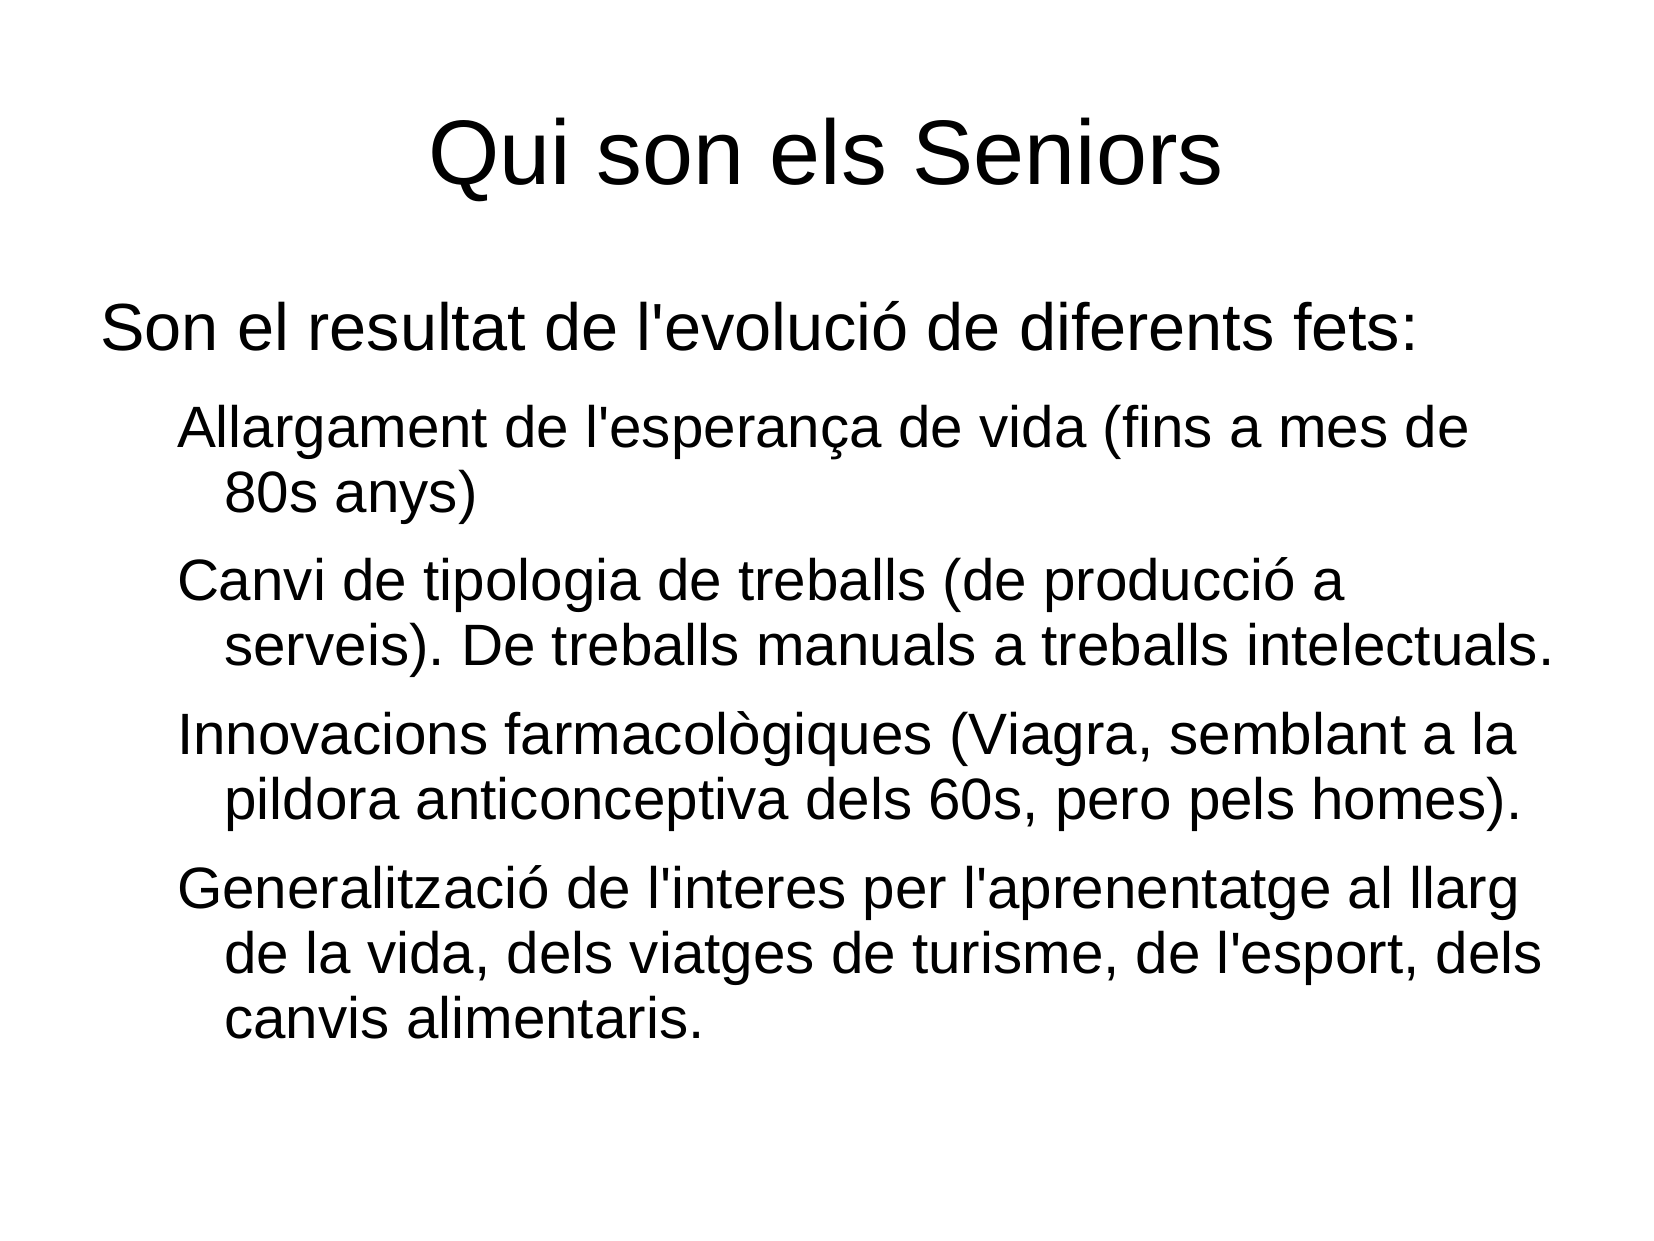

# Qui son els Seniors
Son el resultat de l'evolució de diferents fets:
Allargament de l'esperança de vida (fins a mes de 80s anys)
Canvi de tipologia de treballs (de producció a serveis). De treballs manuals a treballs intelectuals.
Innovacions farmacològiques (Viagra, semblant a la pildora anticonceptiva dels 60s, pero pels homes).
Generalització de l'interes per l'aprenentatge al llarg de la vida, dels viatges de turisme, de l'esport, dels canvis alimentaris.